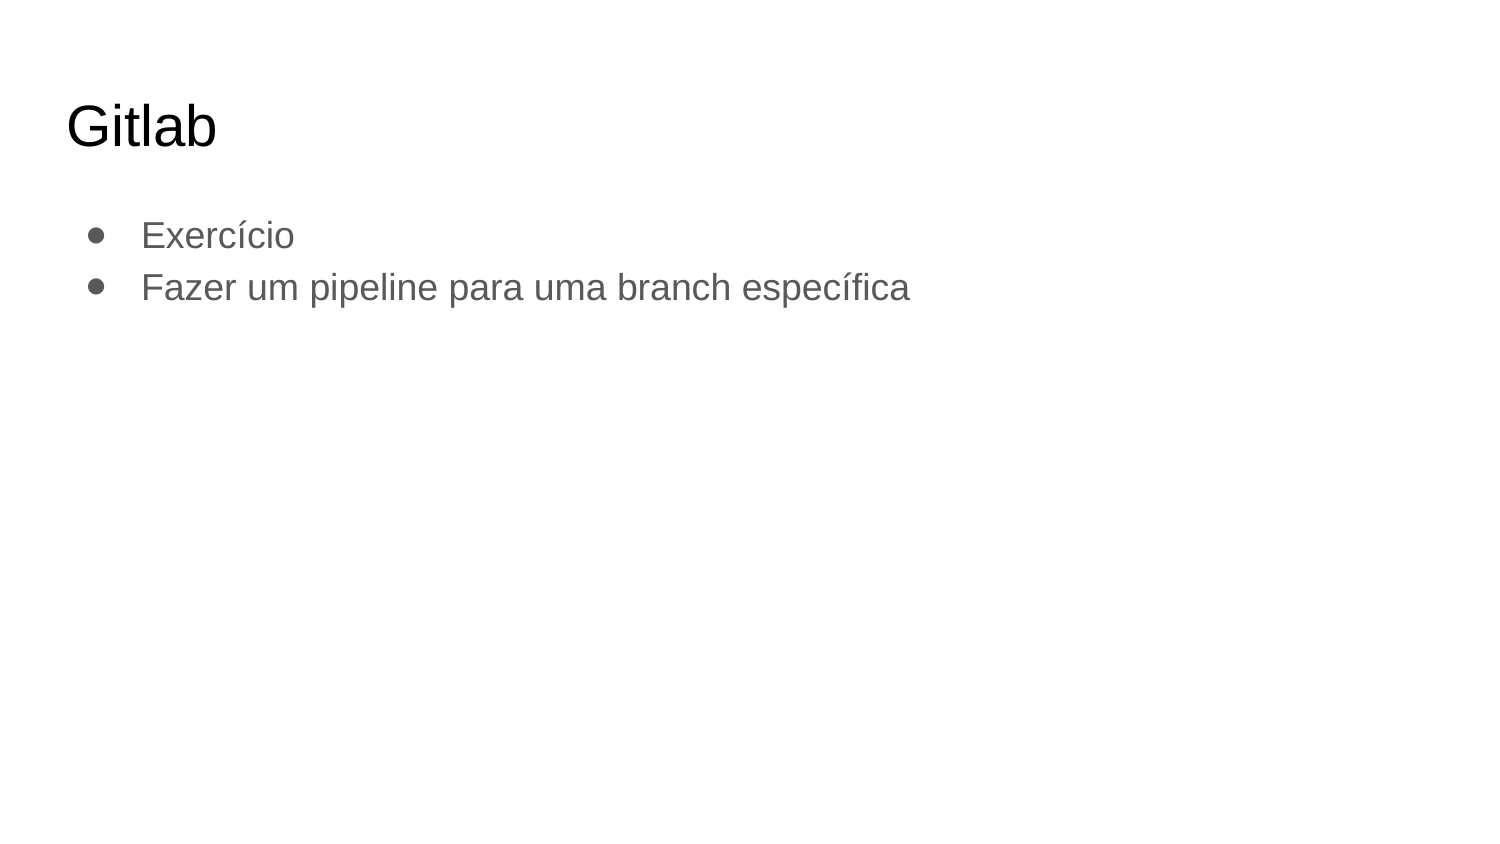

# Gitlab
Exercício
Fazer um pipeline para uma branch específica